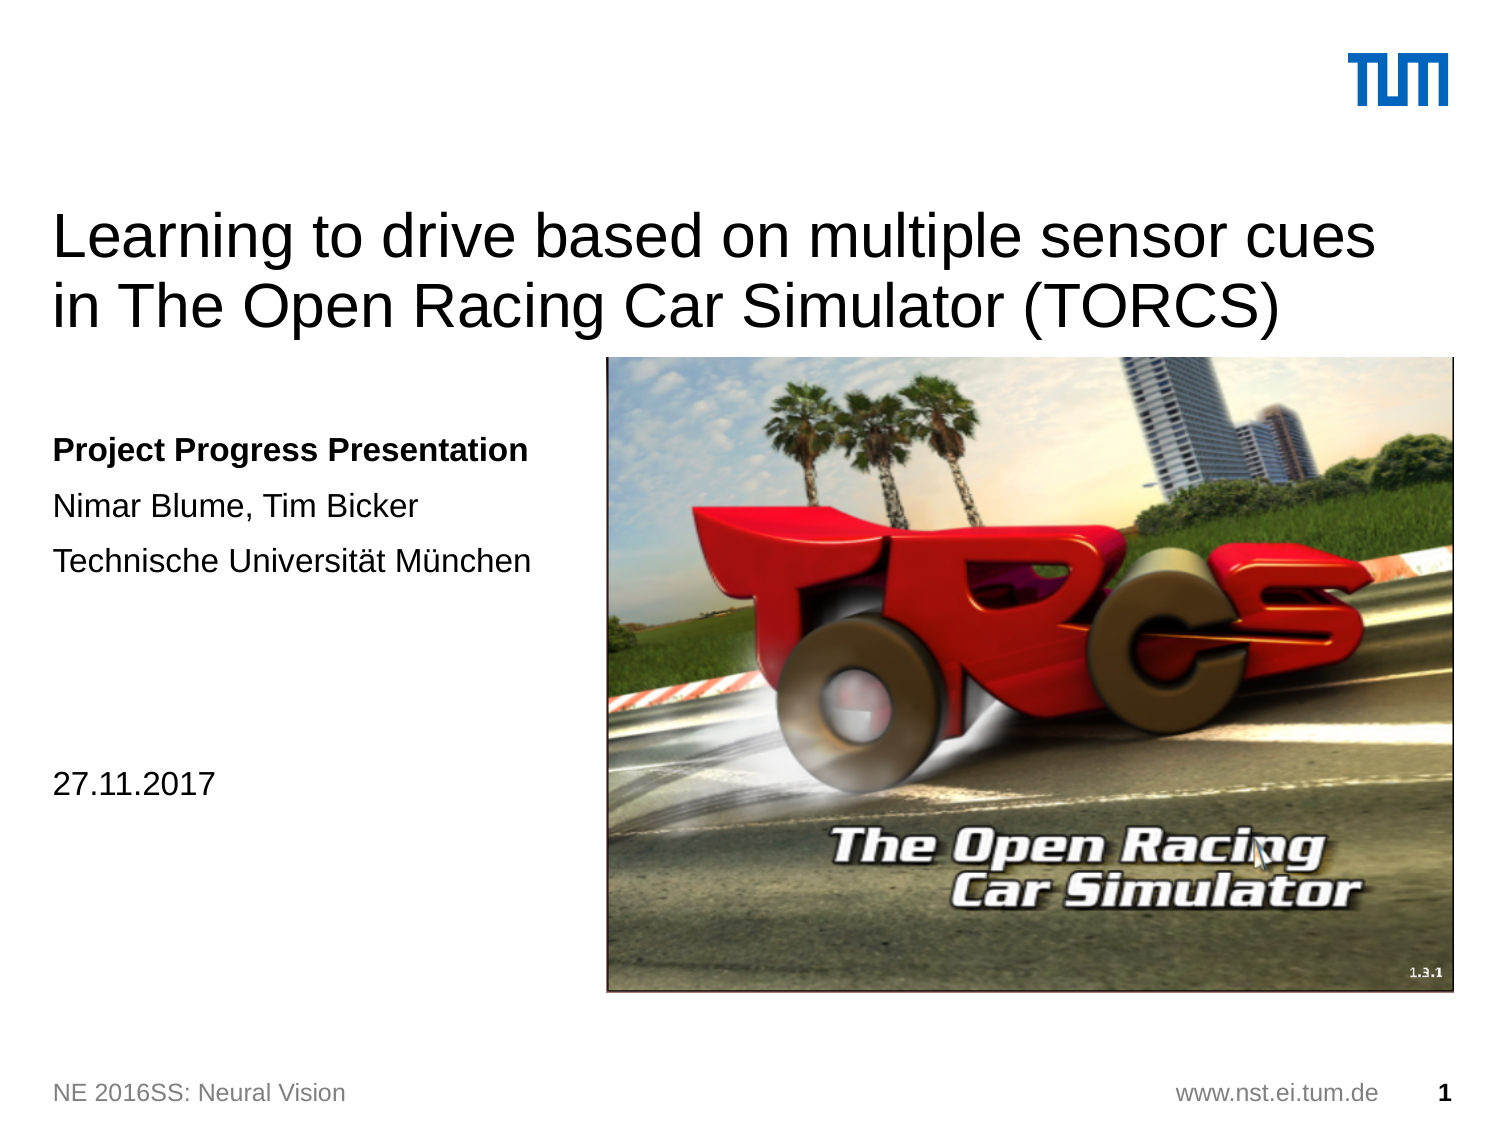

# Learning to drive based on multiple sensor cues in The Open Racing Car Simulator (TORCS)
Project Progress Presentation
Nimar Blume, Tim Bicker
Technische Universität München
27.11.2017